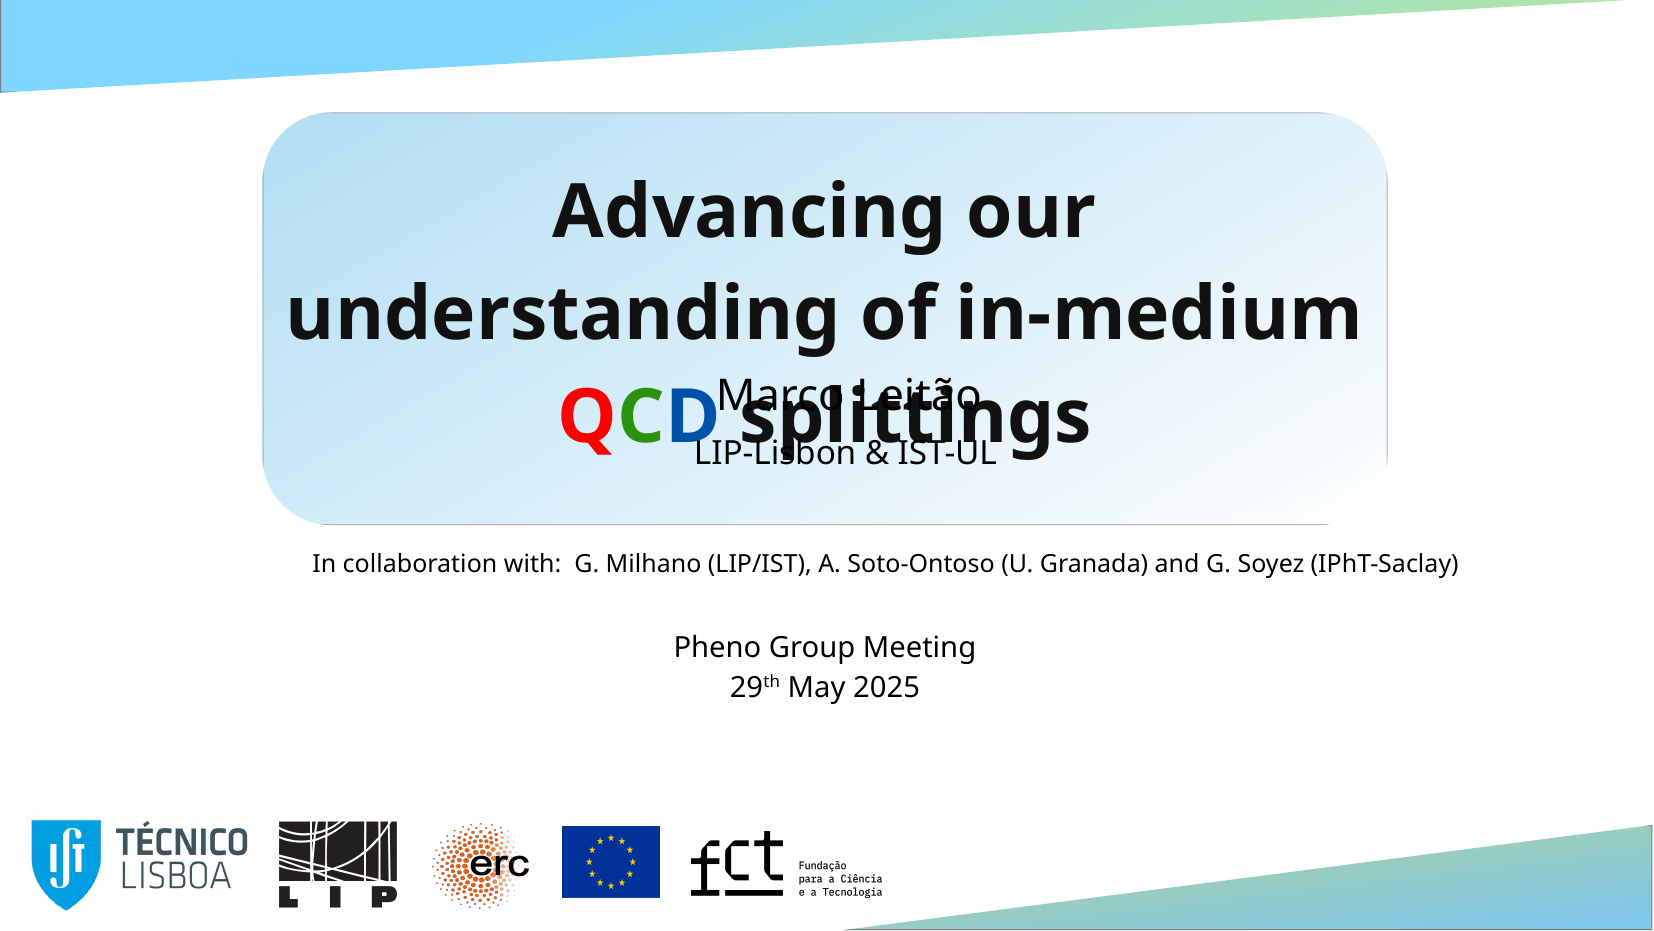

Advancing our understanding of in-medium QCD splittings
Marco Leitão
LIP-Lisbon & IST-UL
In collaboration with: G. Milhano (LIP/IST), A. Soto-Ontoso (U. Granada) and G. Soyez (IPhT-Saclay)
Pheno Group Meeting
29th May 2025
d